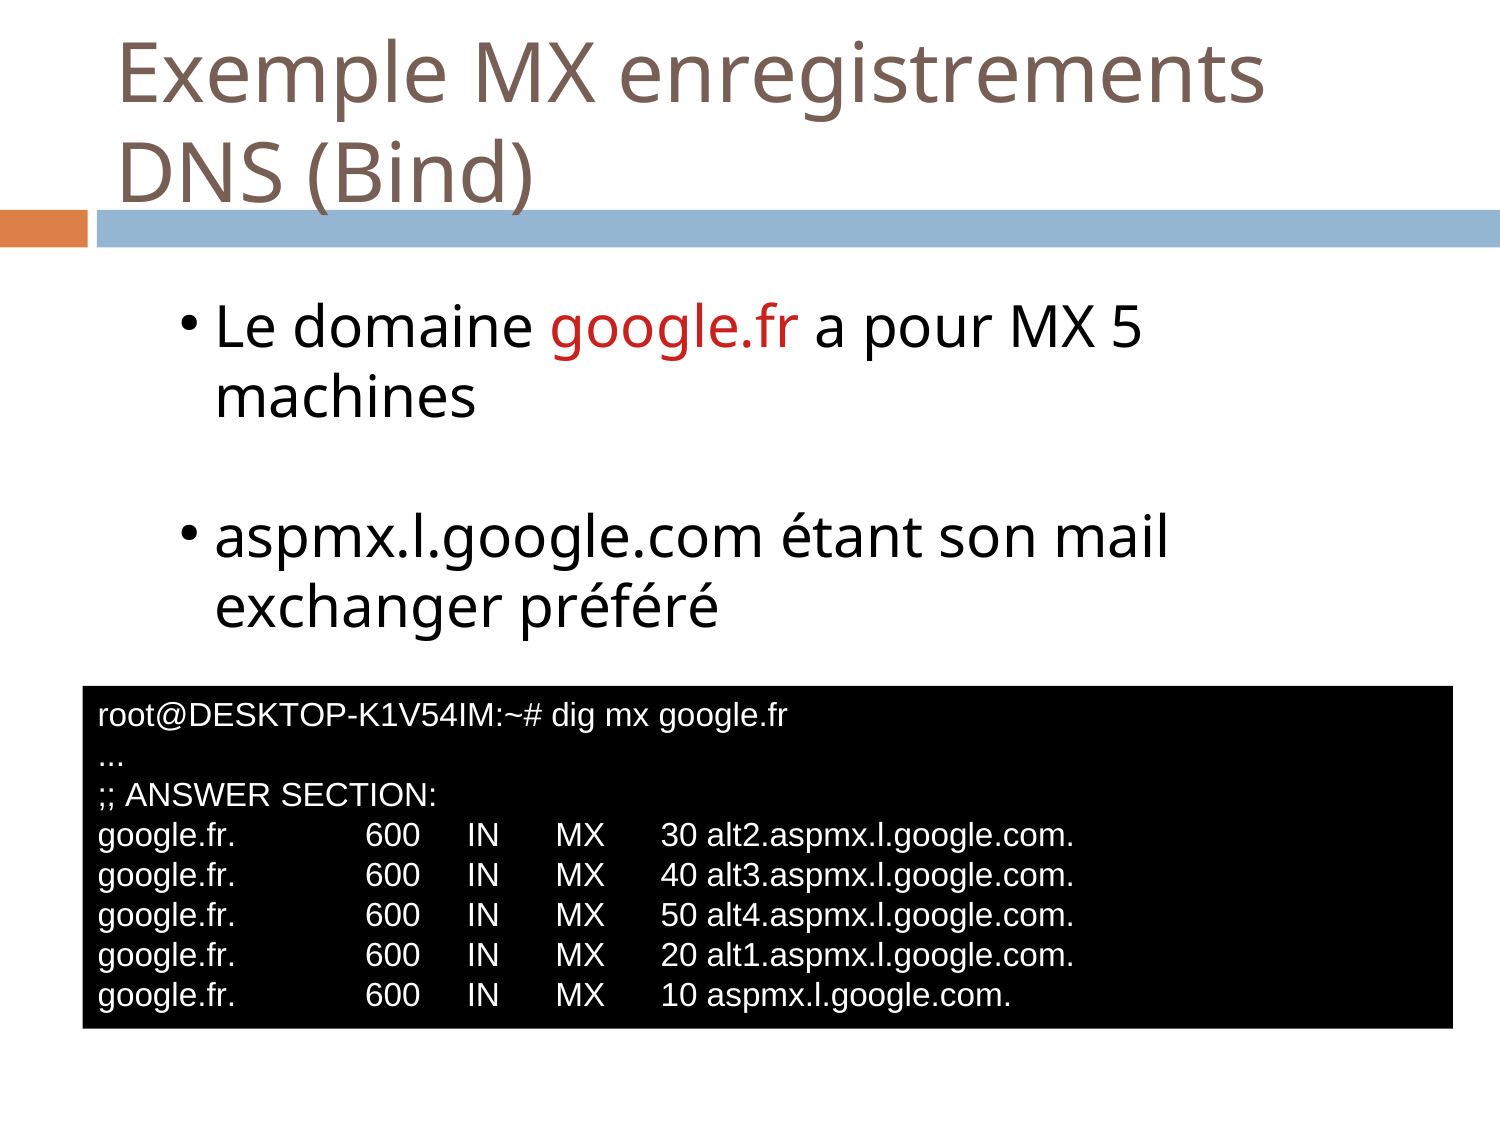

# Exemple MX enregistrements DNS (Bind)
Le domaine google.fr a pour MX 5 machines
aspmx.l.google.com étant son mail exchanger préféré
root@DESKTOP-K1V54IM:~# dig mx google.fr
...
;; ANSWER SECTION:
google.fr. 600 IN MX 30 alt2.aspmx.l.google.com.
google.fr. 600 IN MX 40 alt3.aspmx.l.google.com.
google.fr. 600 IN MX 50 alt4.aspmx.l.google.com.
google.fr. 600 IN MX 20 alt1.aspmx.l.google.com.
google.fr. 600 IN MX 10 aspmx.l.google.com.